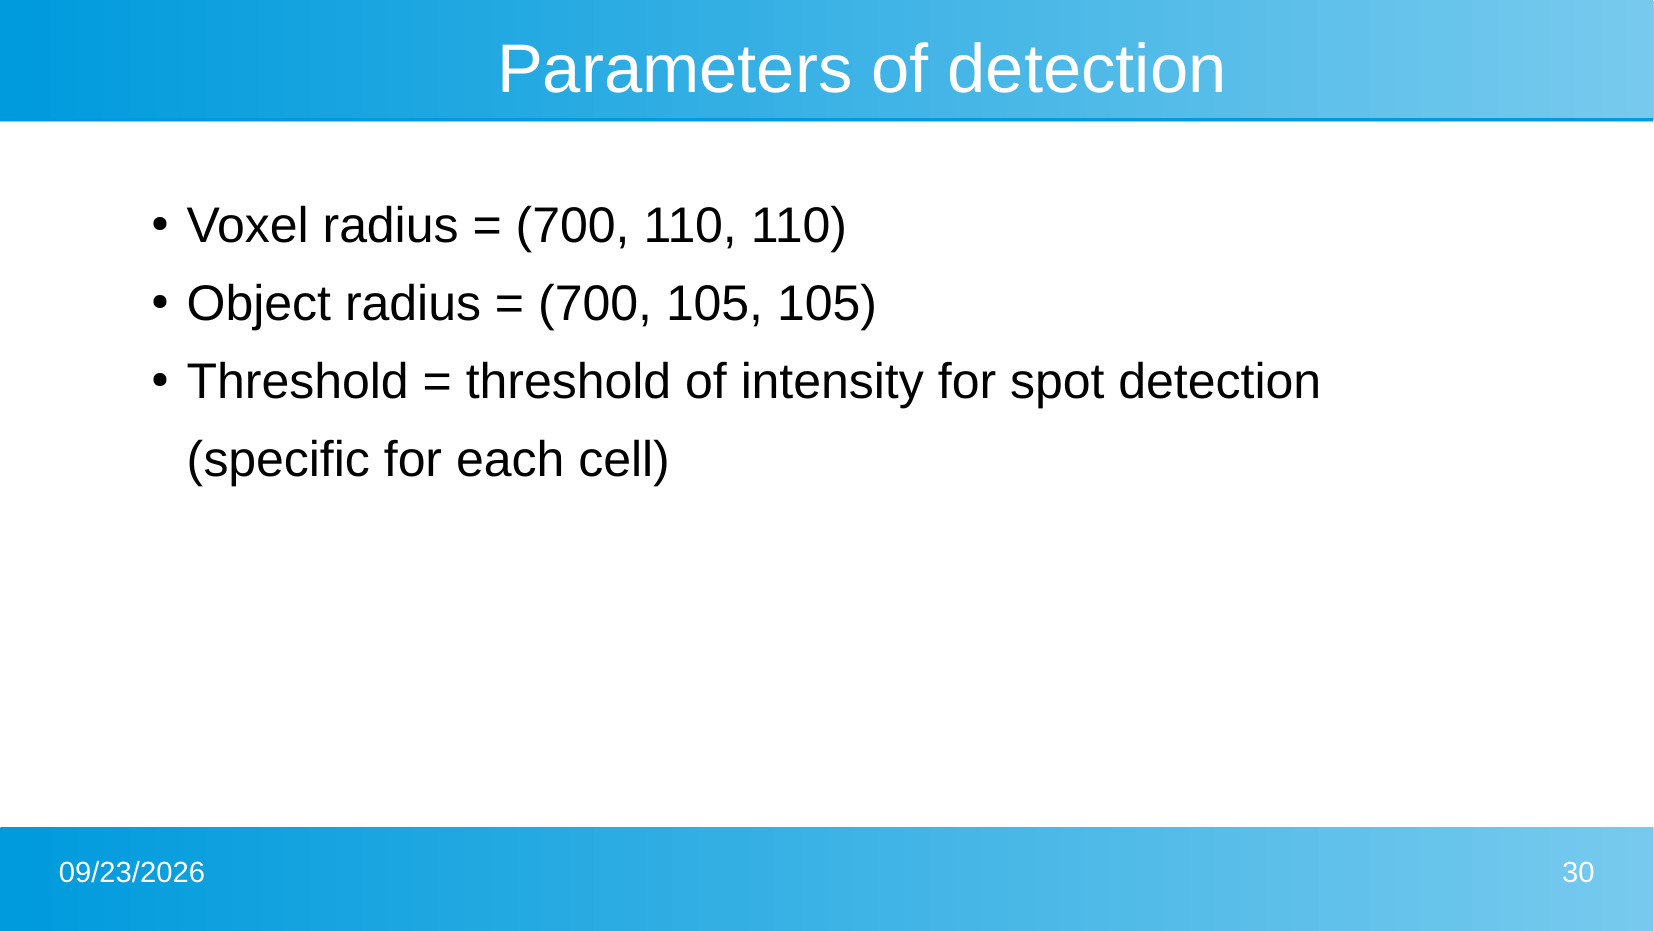

# Parameters of detection
Voxel radius = (700, 110, 110)
Object radius = (700, 105, 105)
Threshold = threshold of intensity for spot detection
(specific for each cell)
30